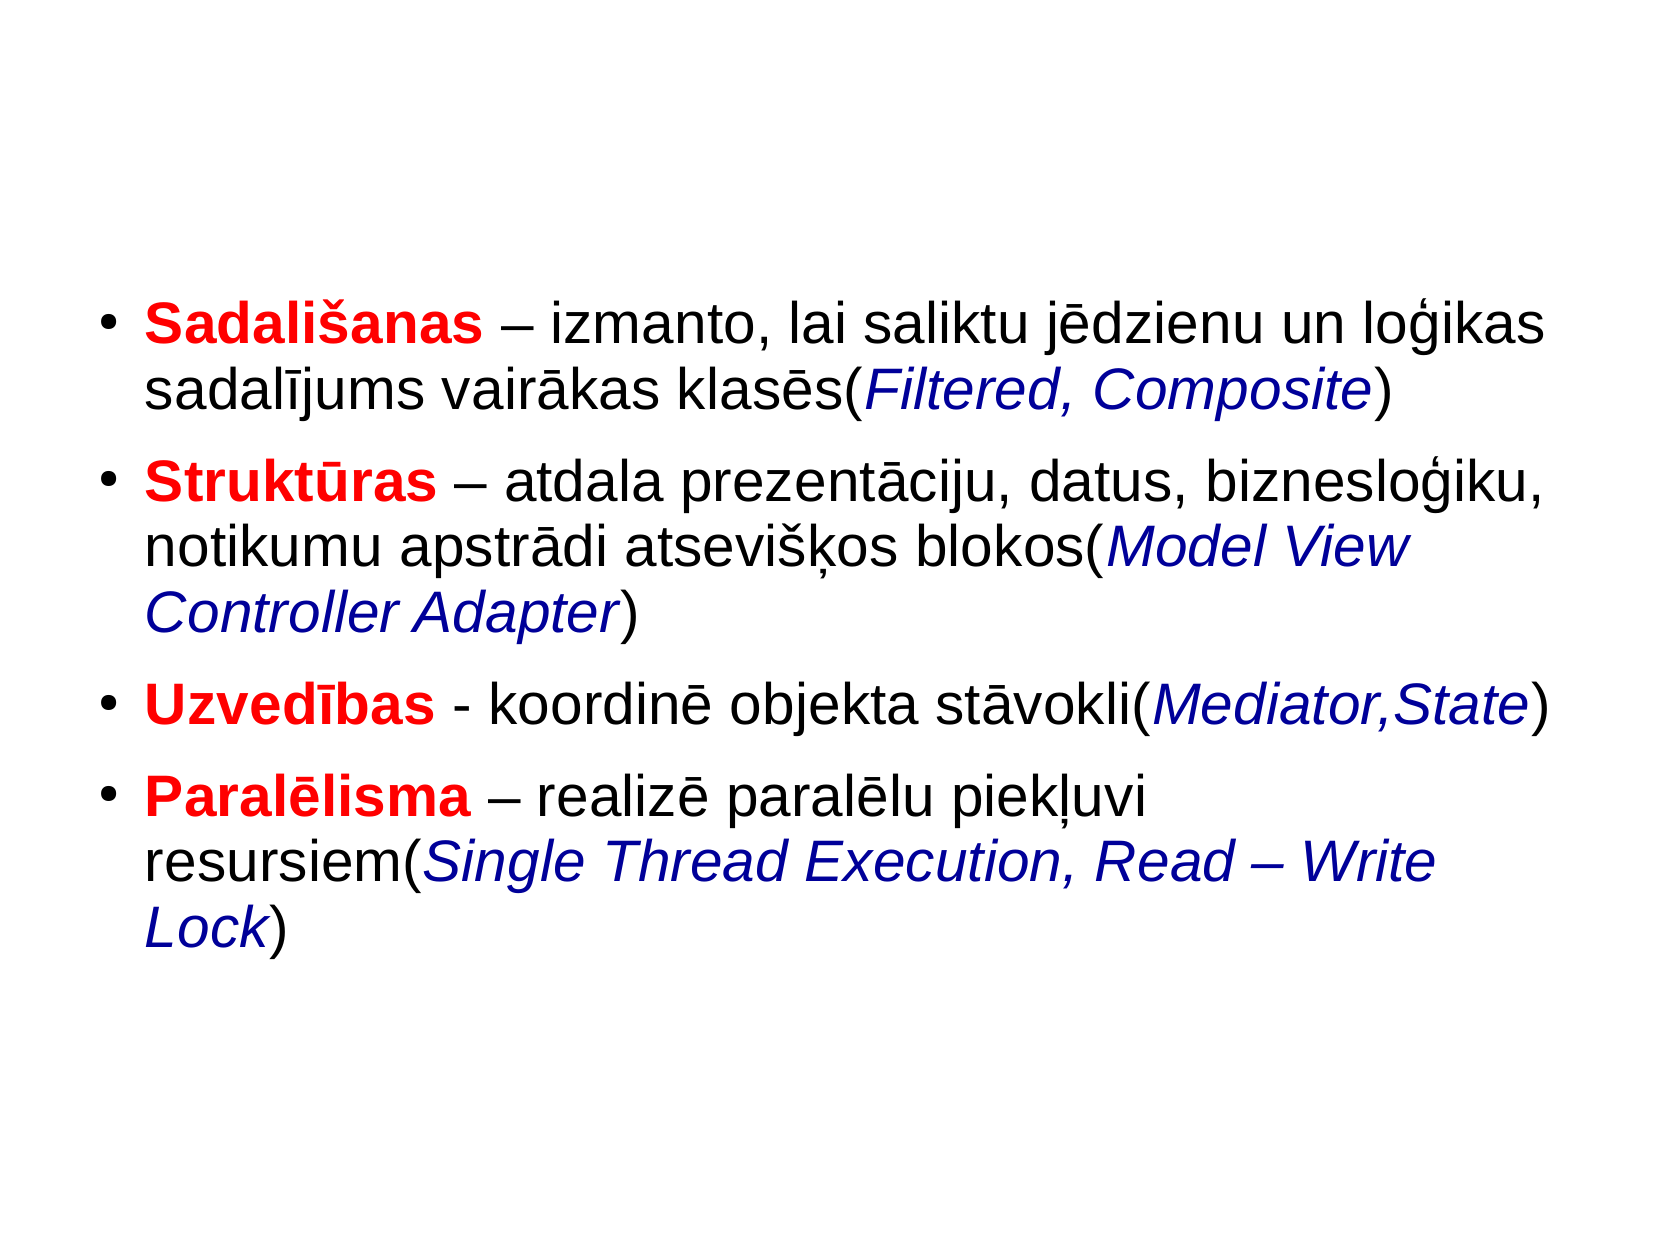

#
Sadališanas – izmanto, lai saliktu jēdzienu un loģikas sadalījums vairākas klasēs(Filtered, Composite)
Struktūras – atdala prezentāciju, datus, biznesloģiku, notikumu apstrādi atsevišķos blokos(Model View Controller Adapter)
Uzvedības - koordinē objekta stāvokli(Mediator,State)
Paralēlisma – realizē paralēlu piekļuvi resursiem(Single Thread Execution, Read – Write Lock)